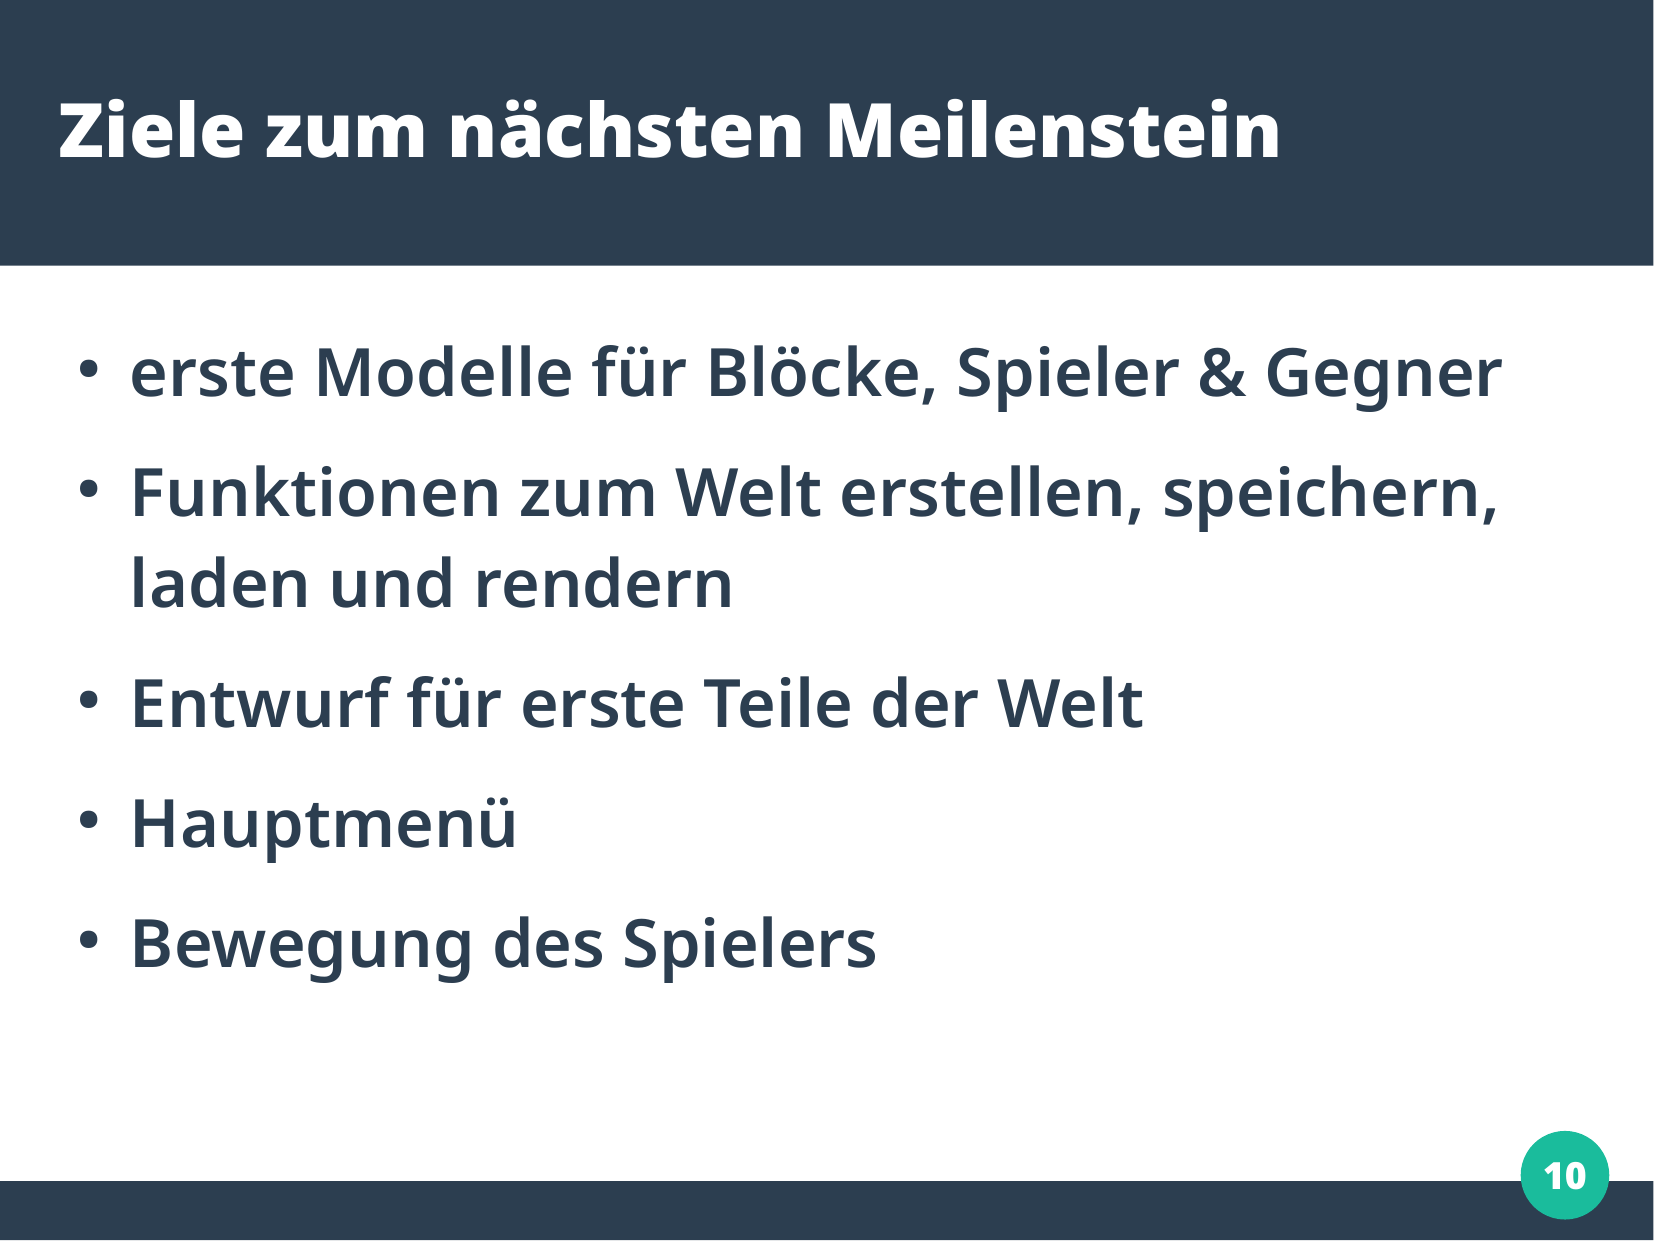

# Ziele zum nächsten Meilenstein
erste Modelle für Blöcke, Spieler & Gegner
Funktionen zum Welt erstellen, speichern, laden und rendern
Entwurf für erste Teile der Welt
Hauptmenü
Bewegung des Spielers
10